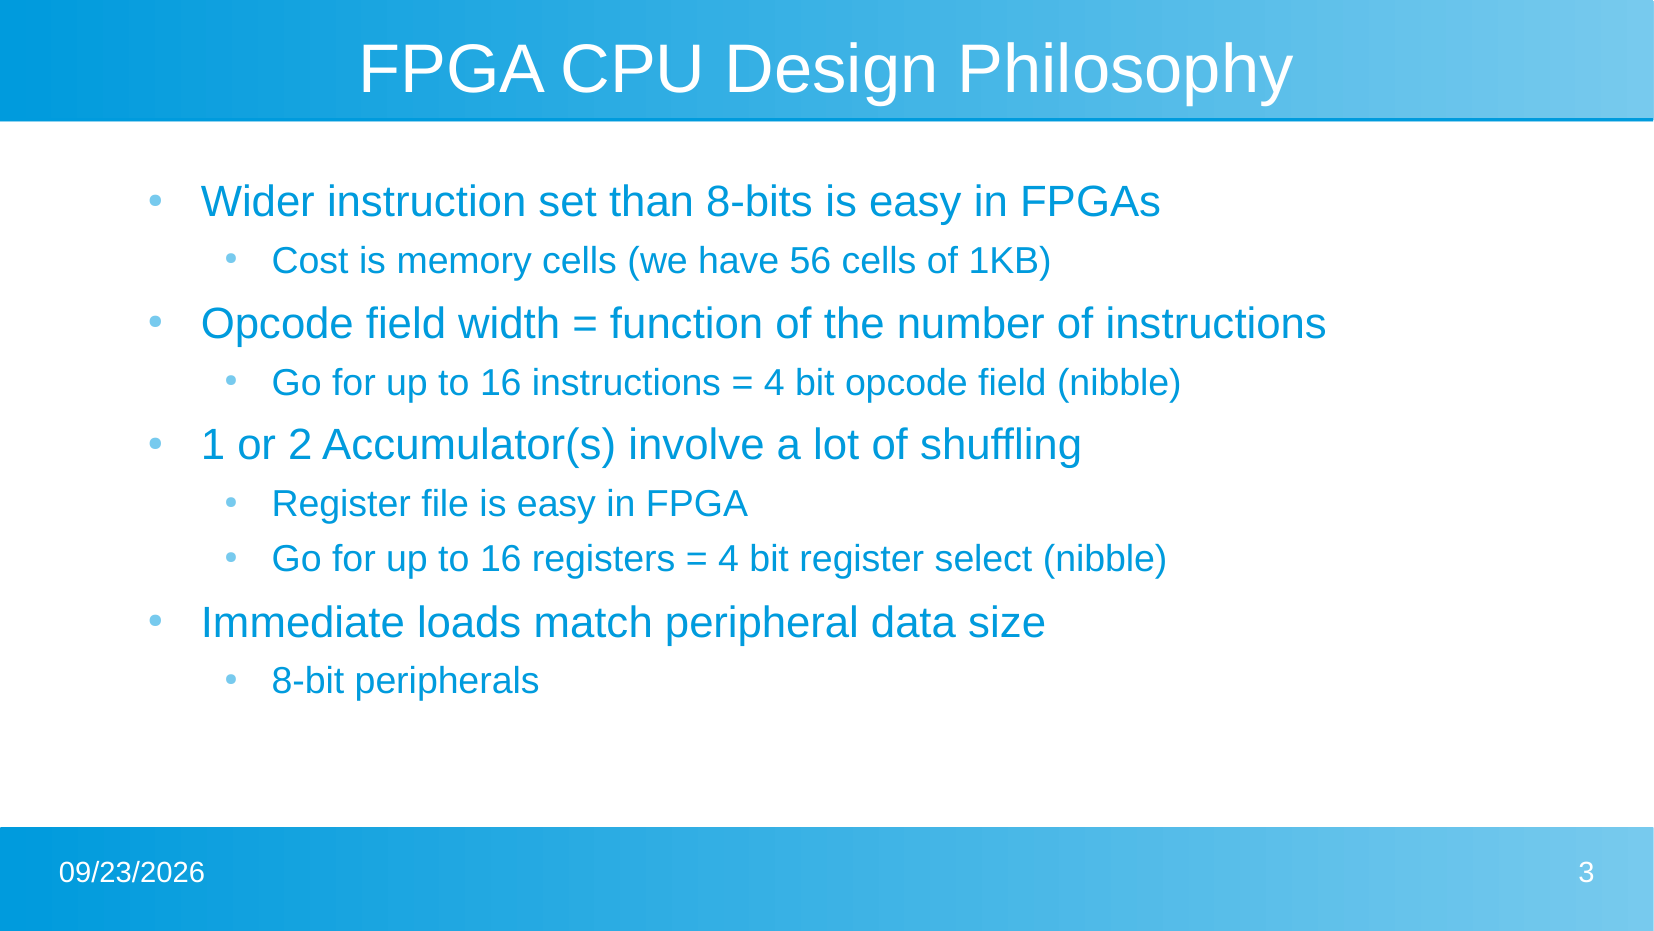

# FPGA CPU Design Philosophy
Wider instruction set than 8-bits is easy in FPGAs
Cost is memory cells (we have 56 cells of 1KB)
Opcode field width = function of the number of instructions
Go for up to 16 instructions = 4 bit opcode field (nibble)
1 or 2 Accumulator(s) involve a lot of shuffling
Register file is easy in FPGA
Go for up to 16 registers = 4 bit register select (nibble)
Immediate loads match peripheral data size
8-bit peripherals
3